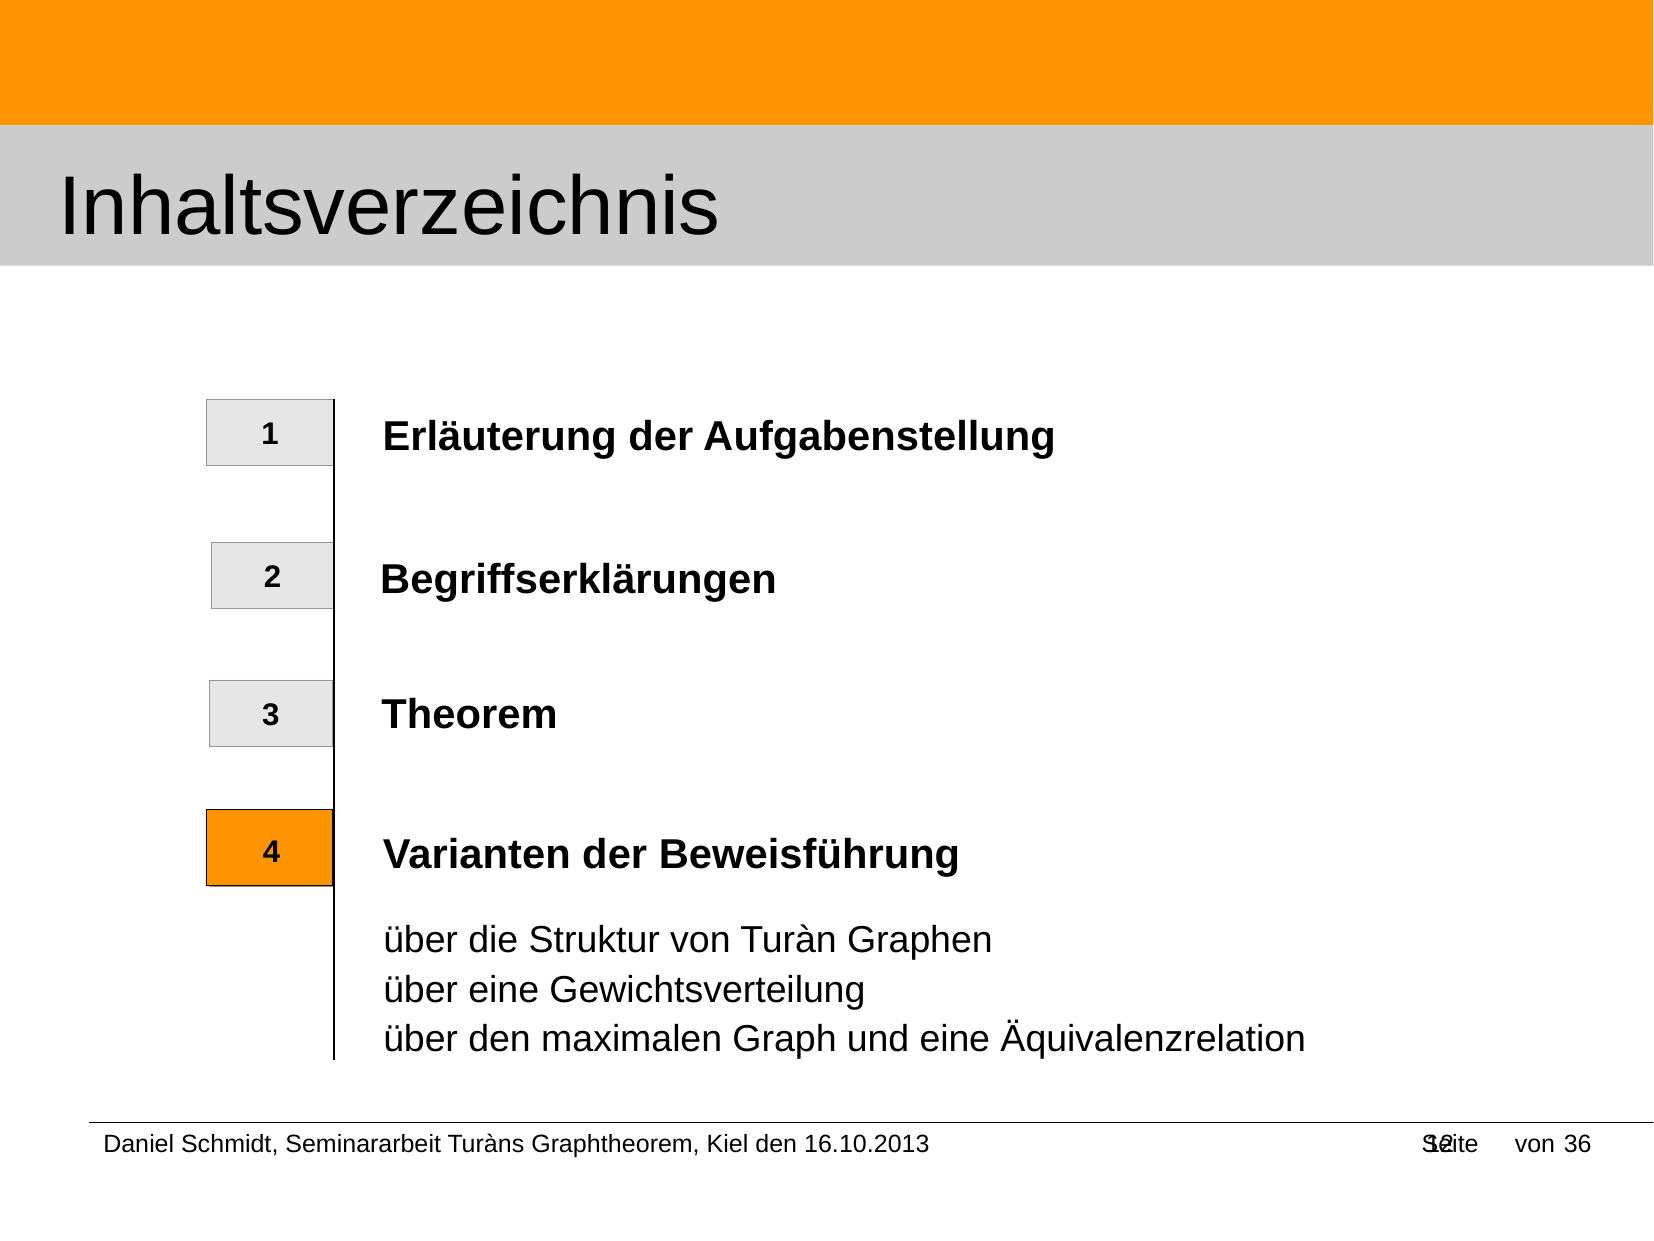

# Inhaltsverzeichnis
1
Erläuterung der Aufgabenstellung
2
Begriffserklärungen
3
Theorem
4
Varianten der Beweisführung
4
über die Struktur von Turàn Graphen
über eine Gewichtsverteilung
über den maximalen Graph und eine Äquivalenzrelation
36
Daniel Schmidt, Seminararbeit Turàns Graphtheorem, Kiel den 16.10.2013
von
Seite